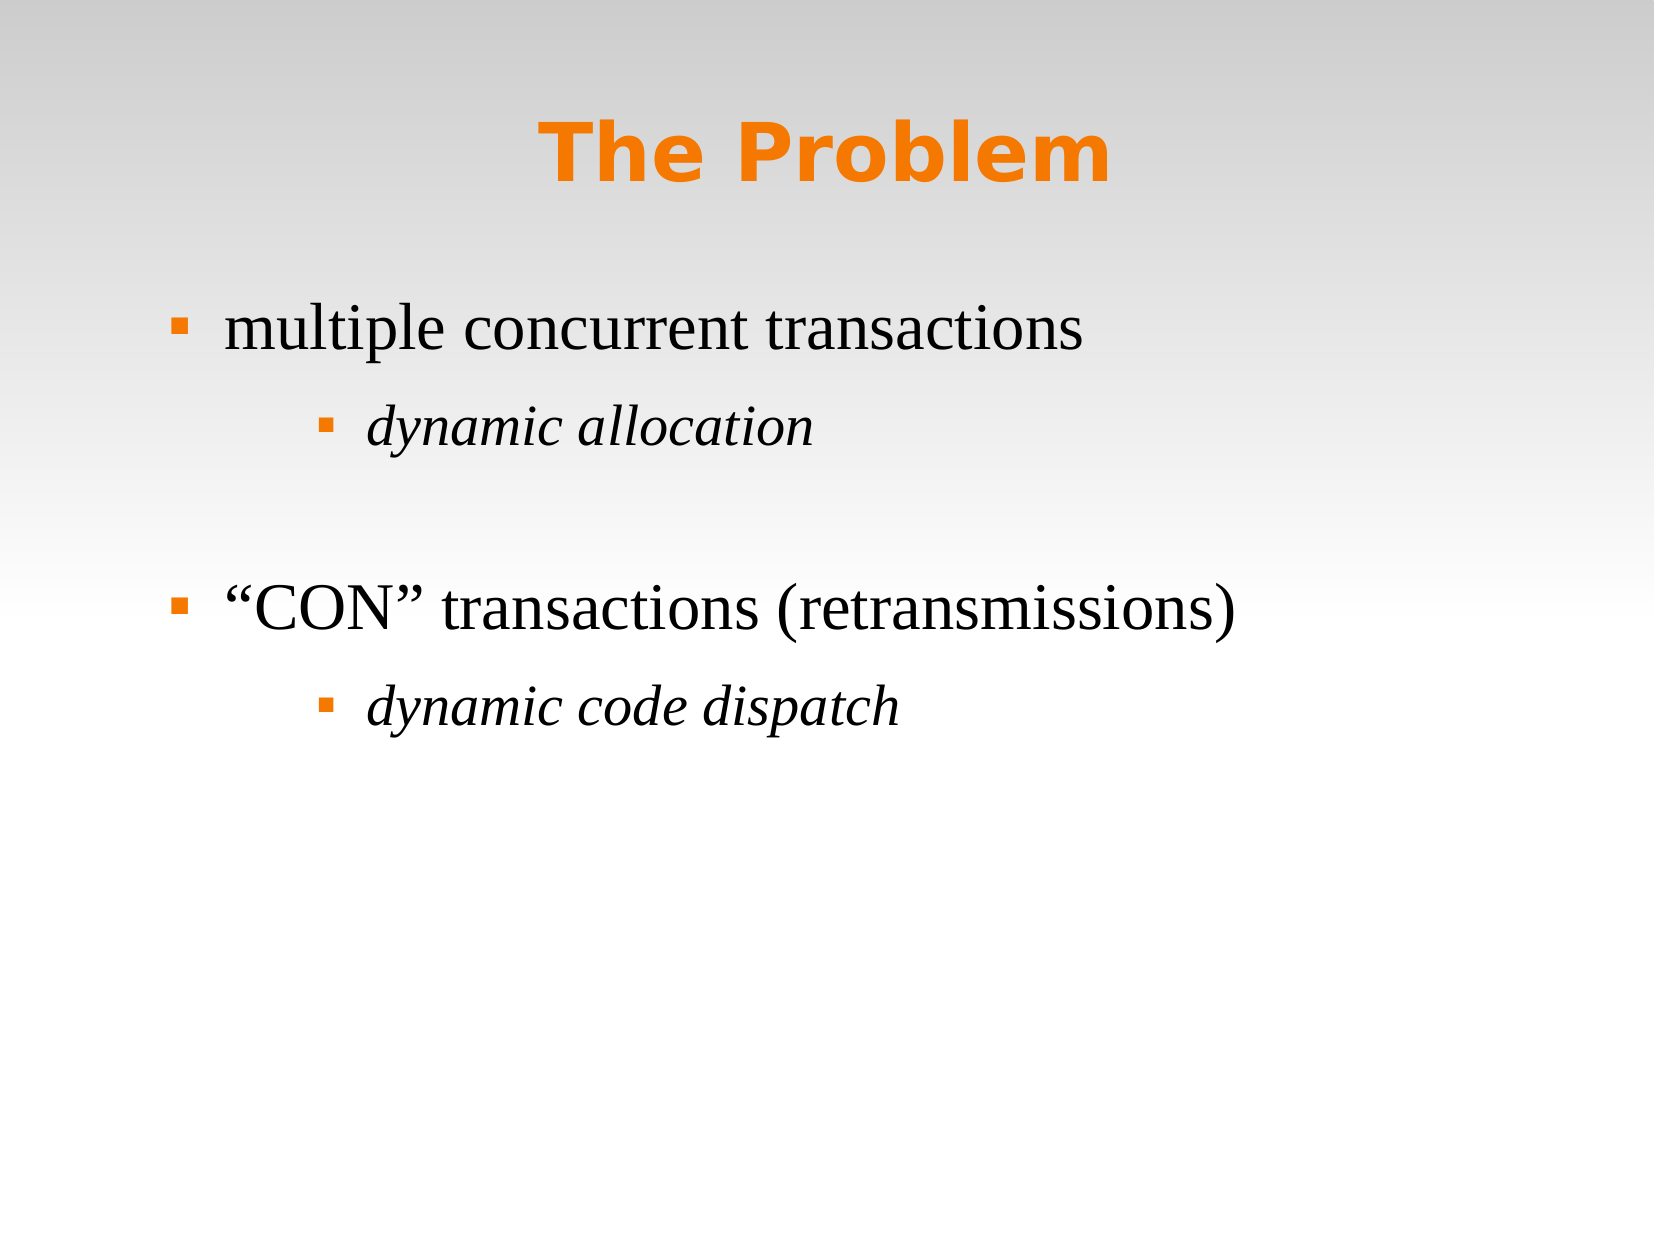

# The Problem
multiple concurrent transactions
dynamic allocation
“CON” transactions (retransmissions)
dynamic code dispatch